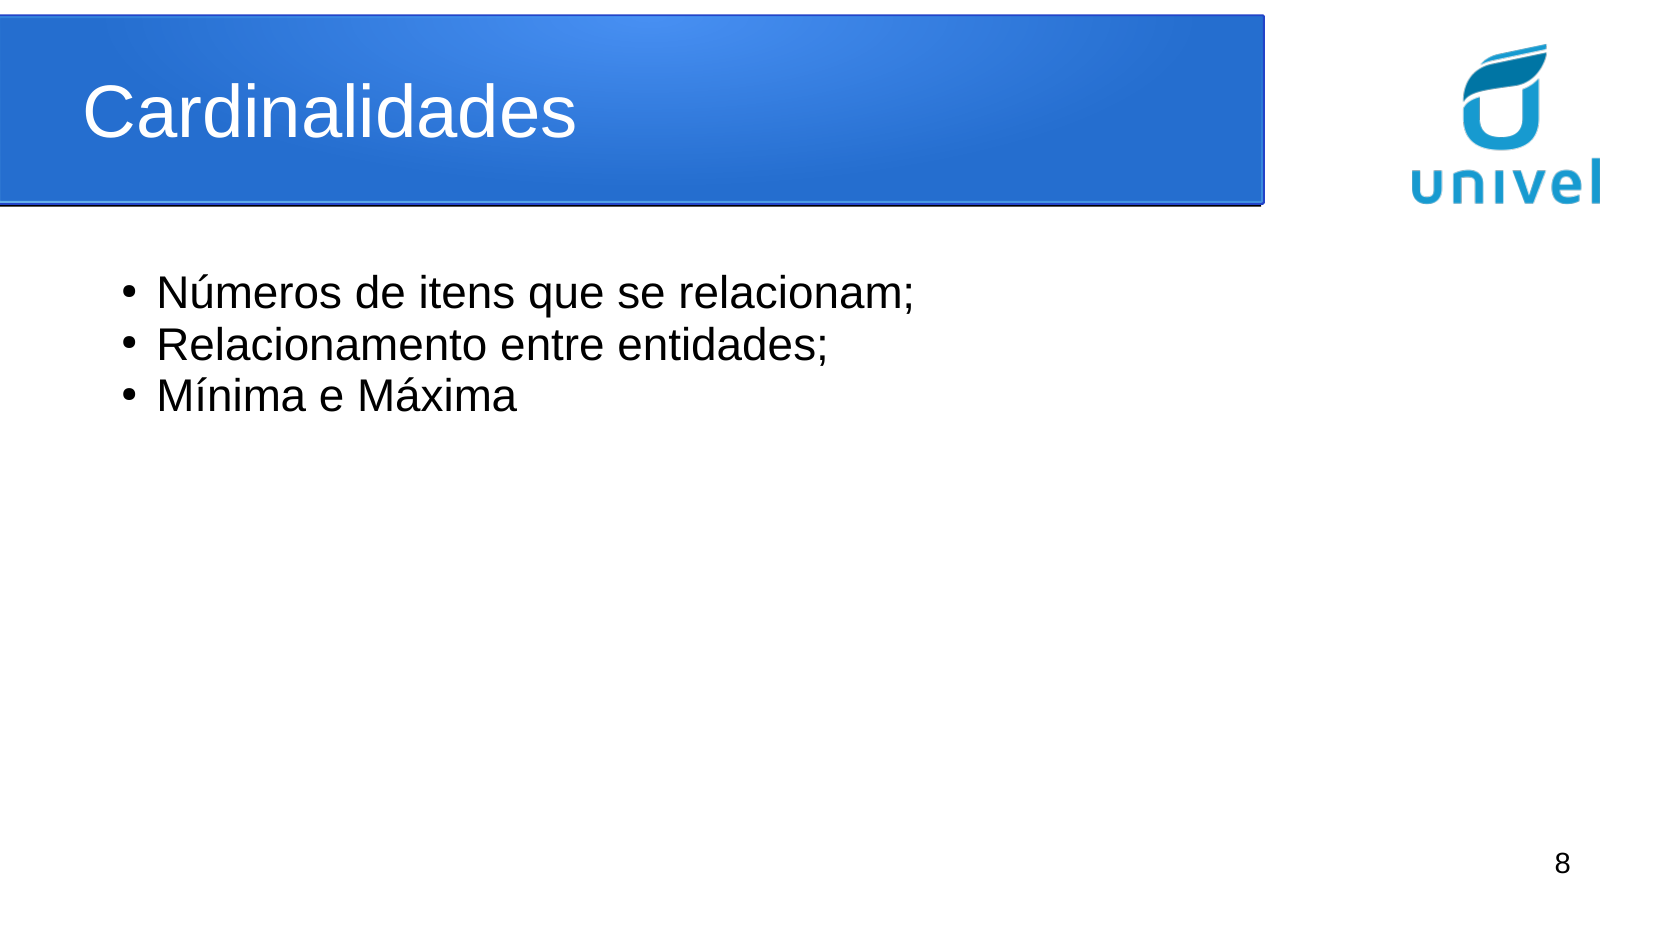

# Cardinalidades
Números de itens que se relacionam;
Relacionamento entre entidades;
Mínima e Máxima
8